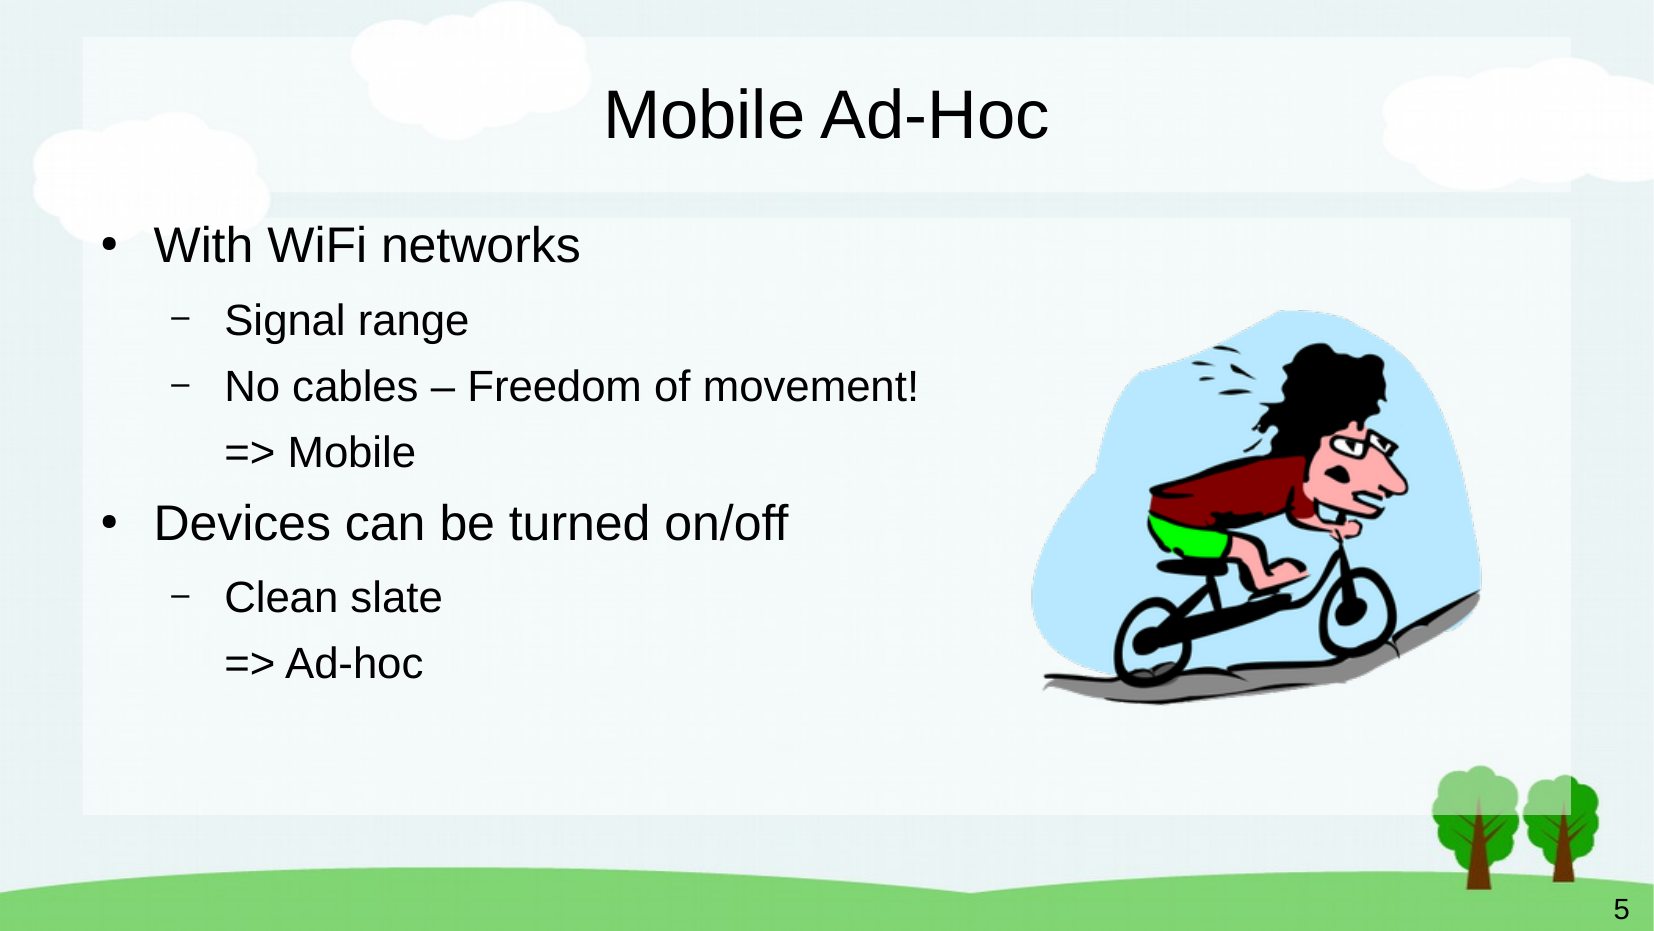

# Mobile Ad-Hoc
With WiFi networks
Signal range
No cables – Freedom of movement!
=> Mobile
Devices can be turned on/off
Clean slate
=> Ad-hoc
5